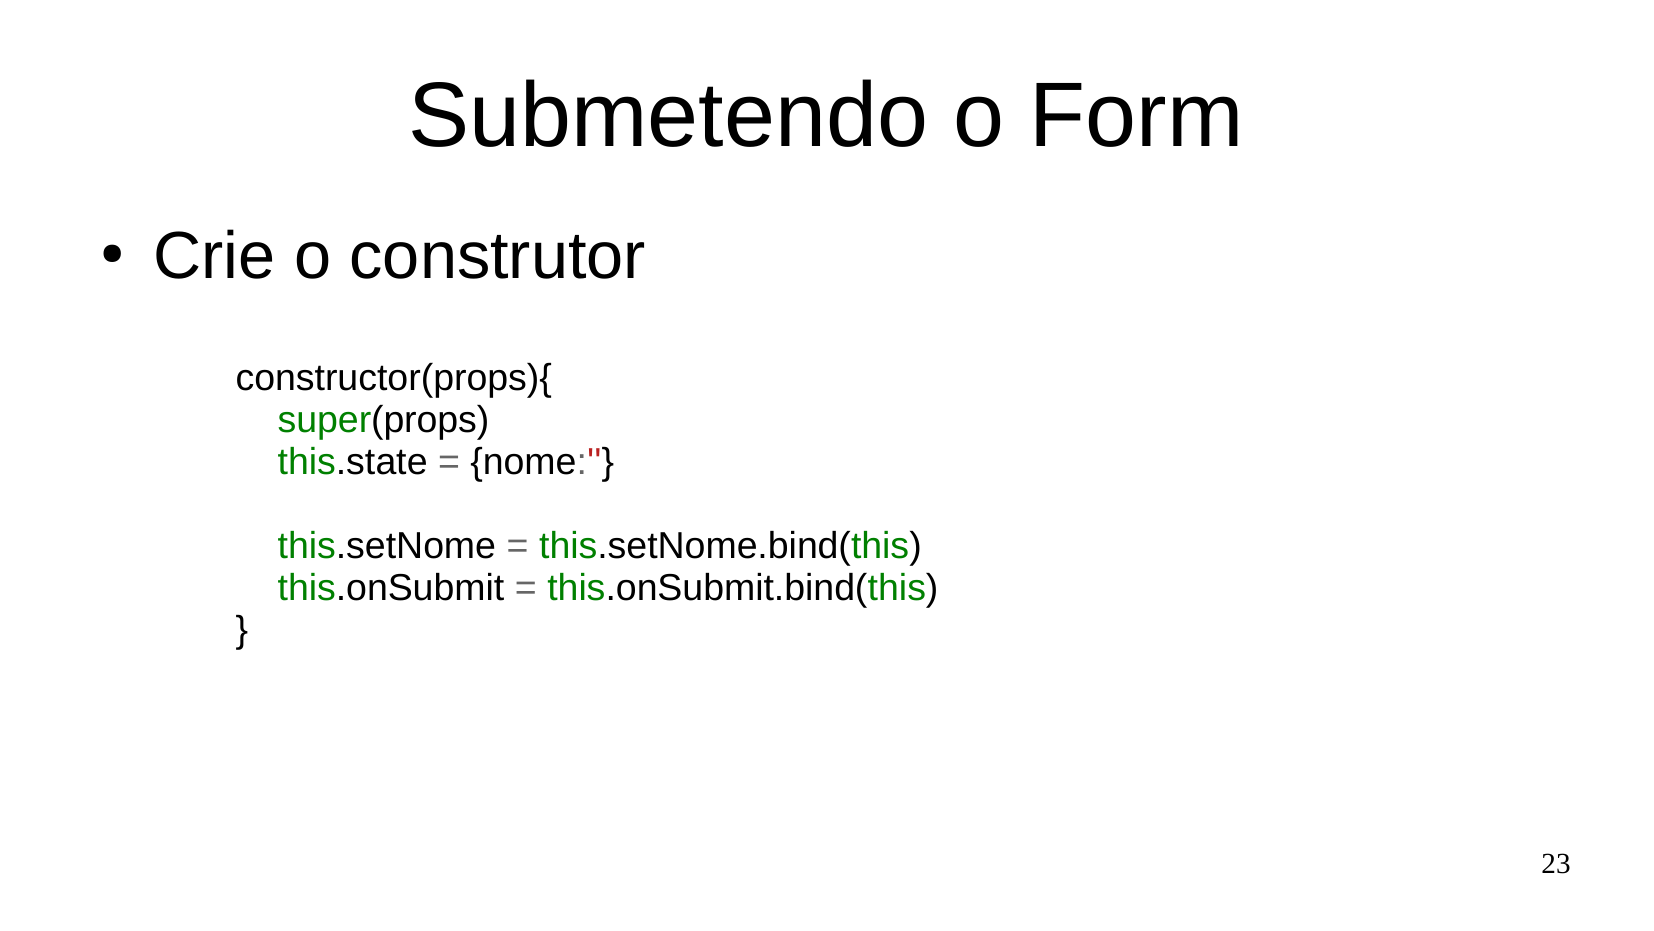

# Submetendo o Form
Crie o construtor
 constructor(props){
 super(props)
 this.state = {nome:''}
 this.setNome = this.setNome.bind(this)
 this.onSubmit = this.onSubmit.bind(this)
 }
23